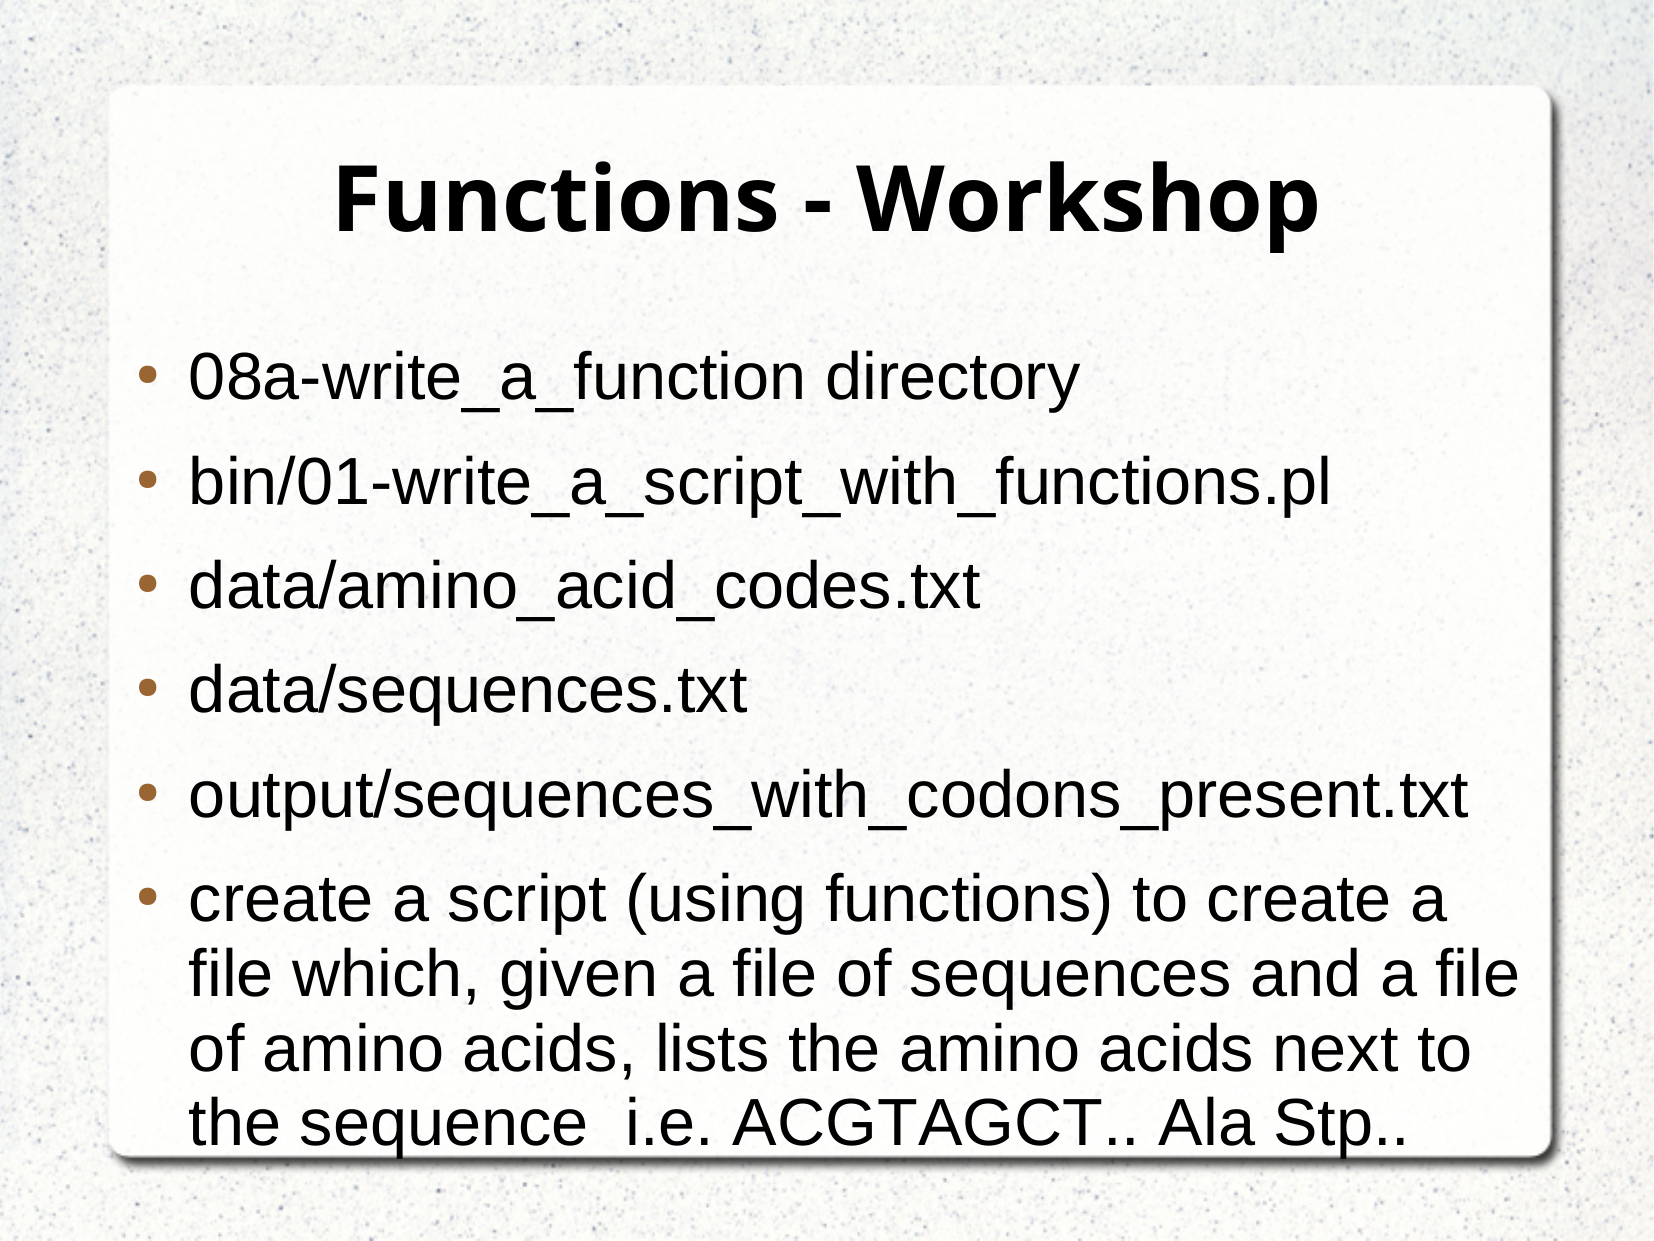

# Functions - Workshop
08a-write_a_function directory
bin/01-write_a_script_with_functions.pl
data/amino_acid_codes.txt
data/sequences.txt
output/sequences_with_codons_present.txt
create a script (using functions) to create a file which, given a file of sequences and a file of amino acids, lists the amino acids next to the sequence i.e. ACGTAGCT.. Ala Stp..